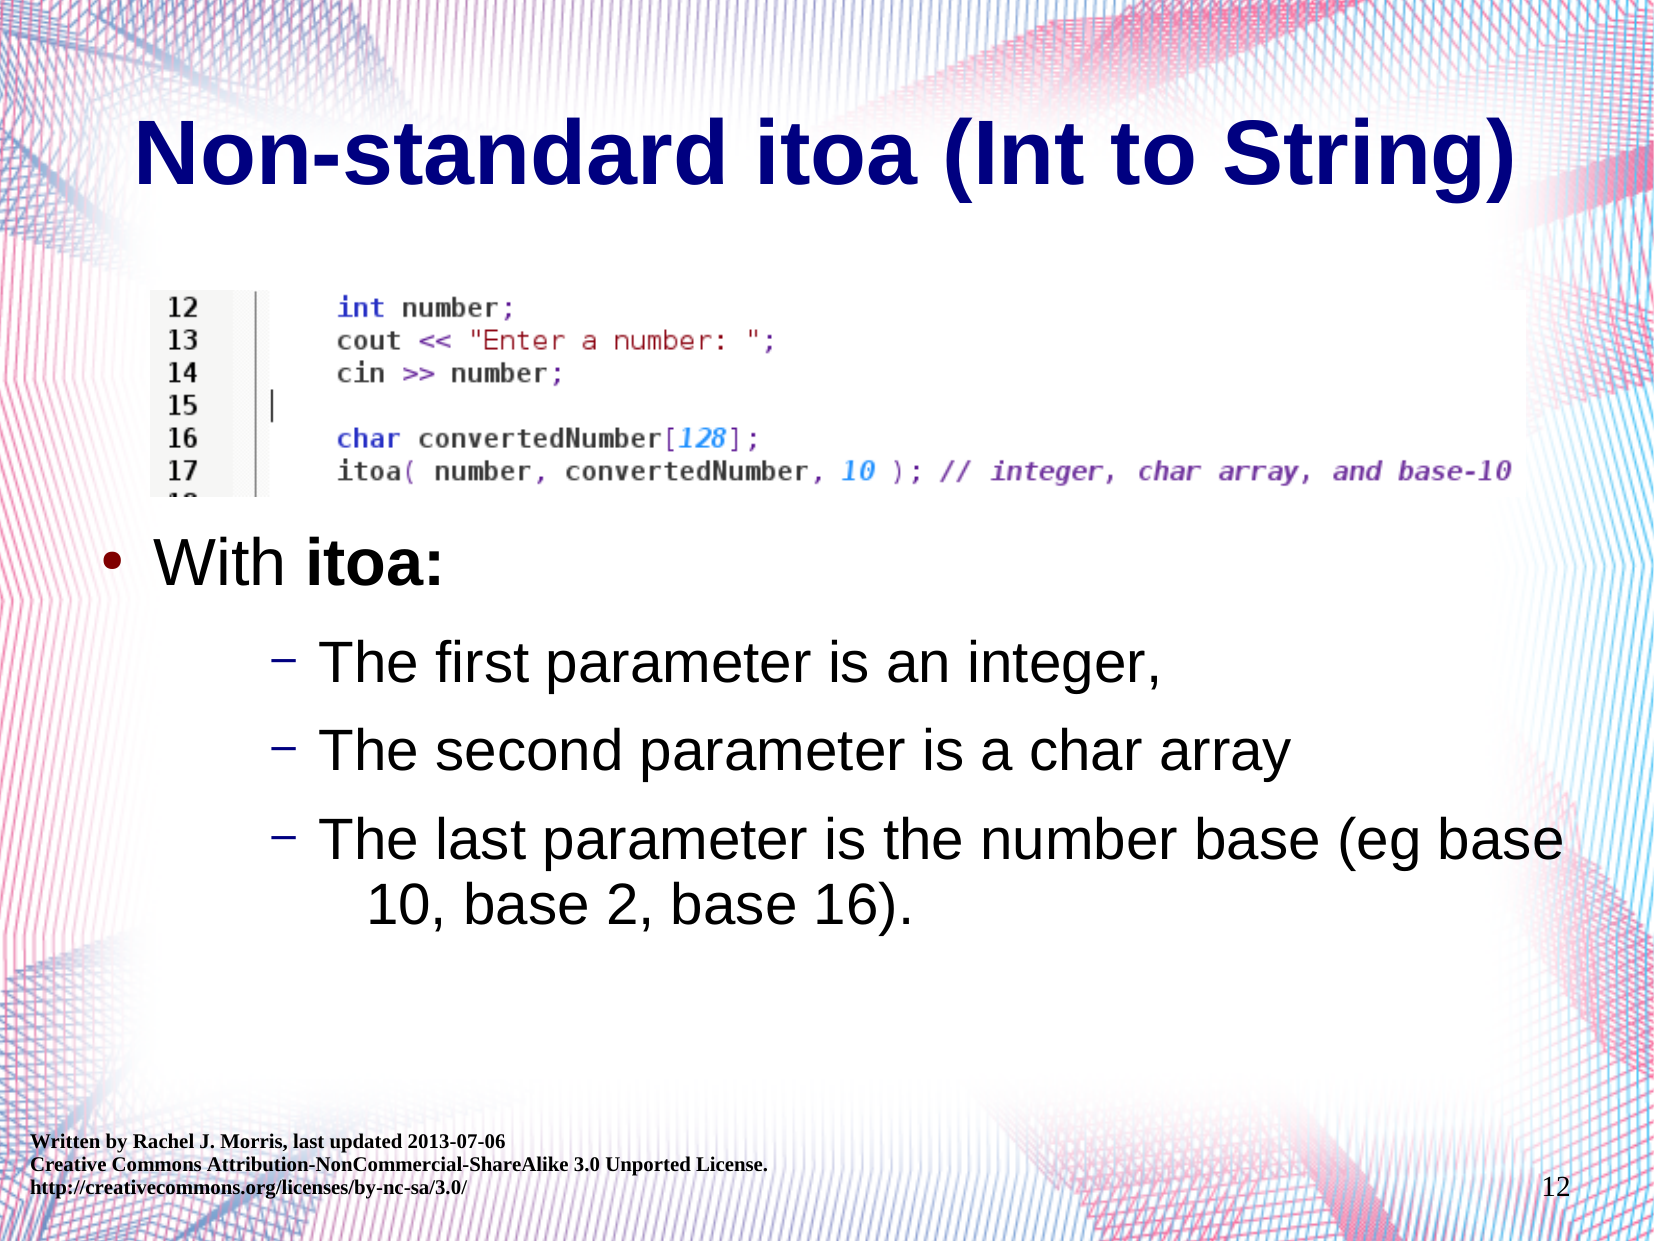

# Non-standard itoa (Int to String)
With itoa:
The first parameter is an integer,
The second parameter is a char array
The last parameter is the number base (eg base 10, base 2, base 16).
12